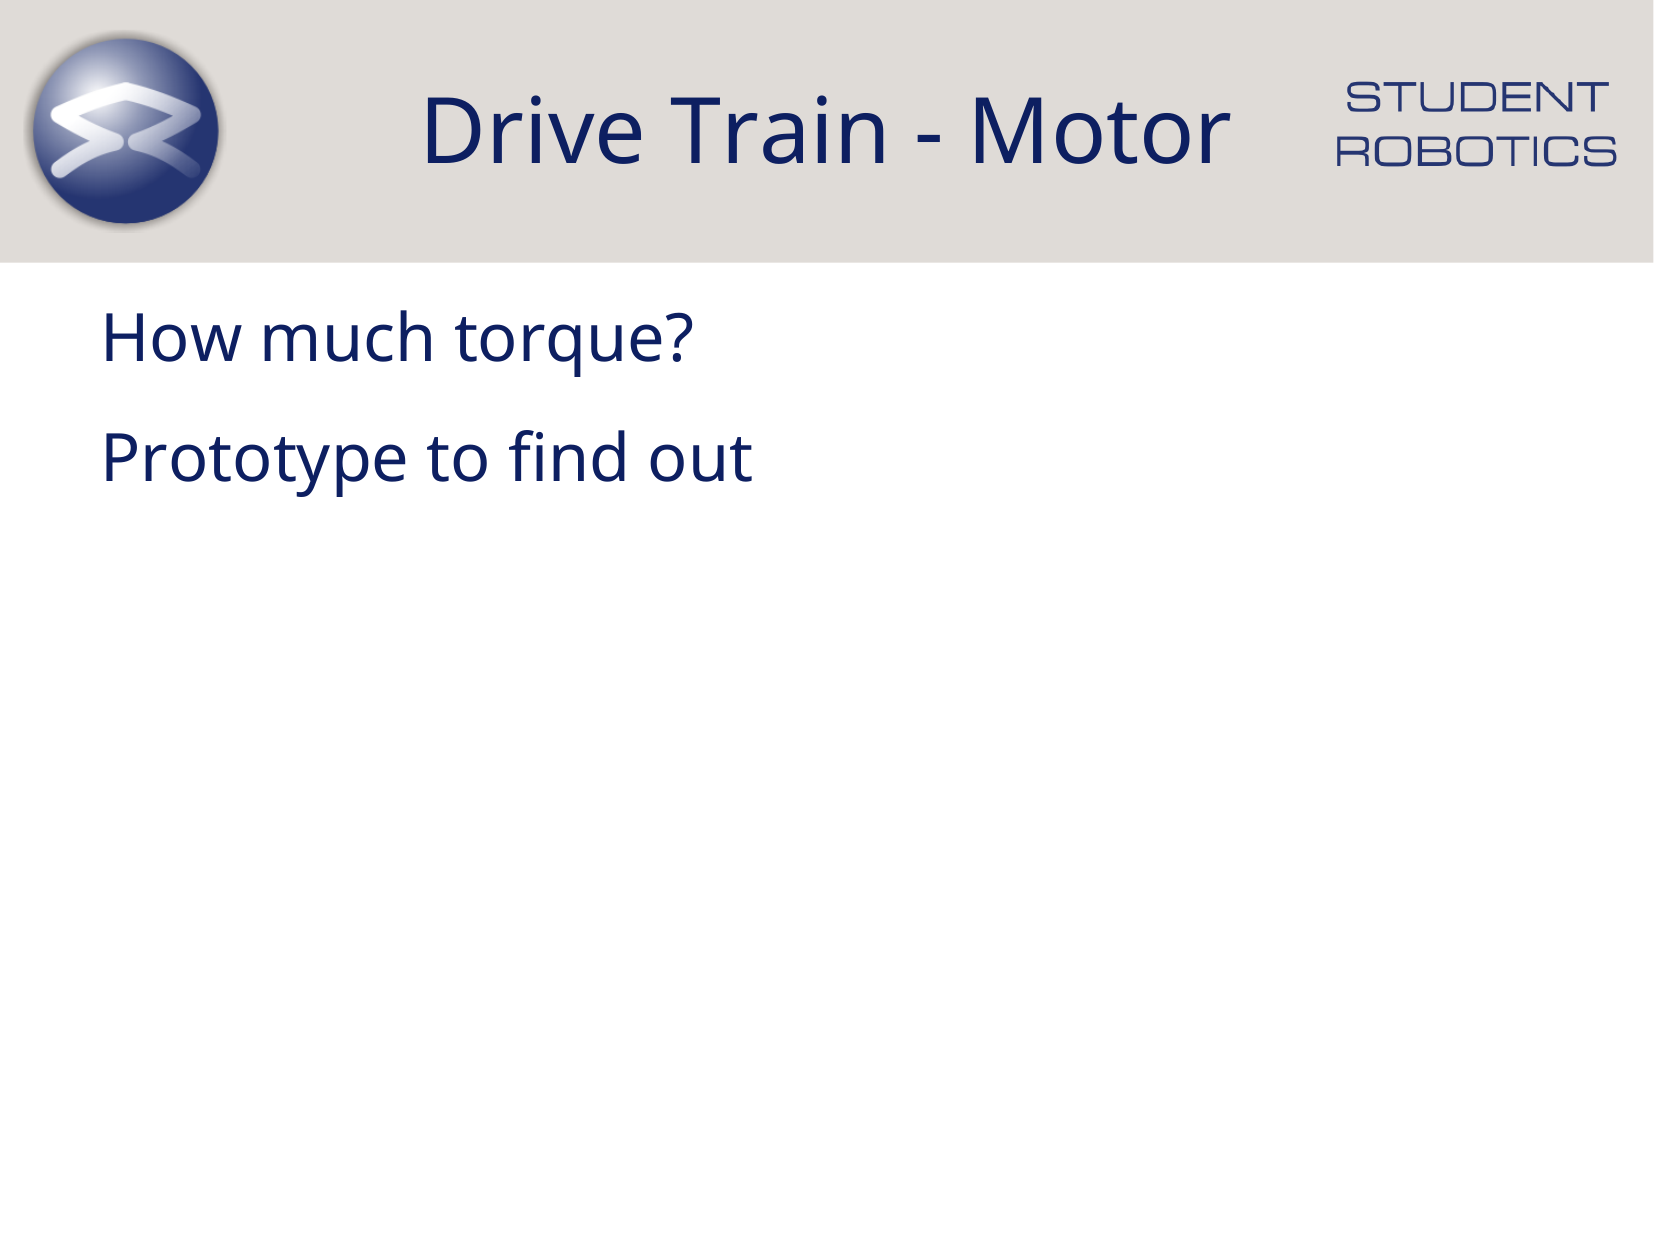

# Drive Train - Motor
How much torque?
Prototype to find out